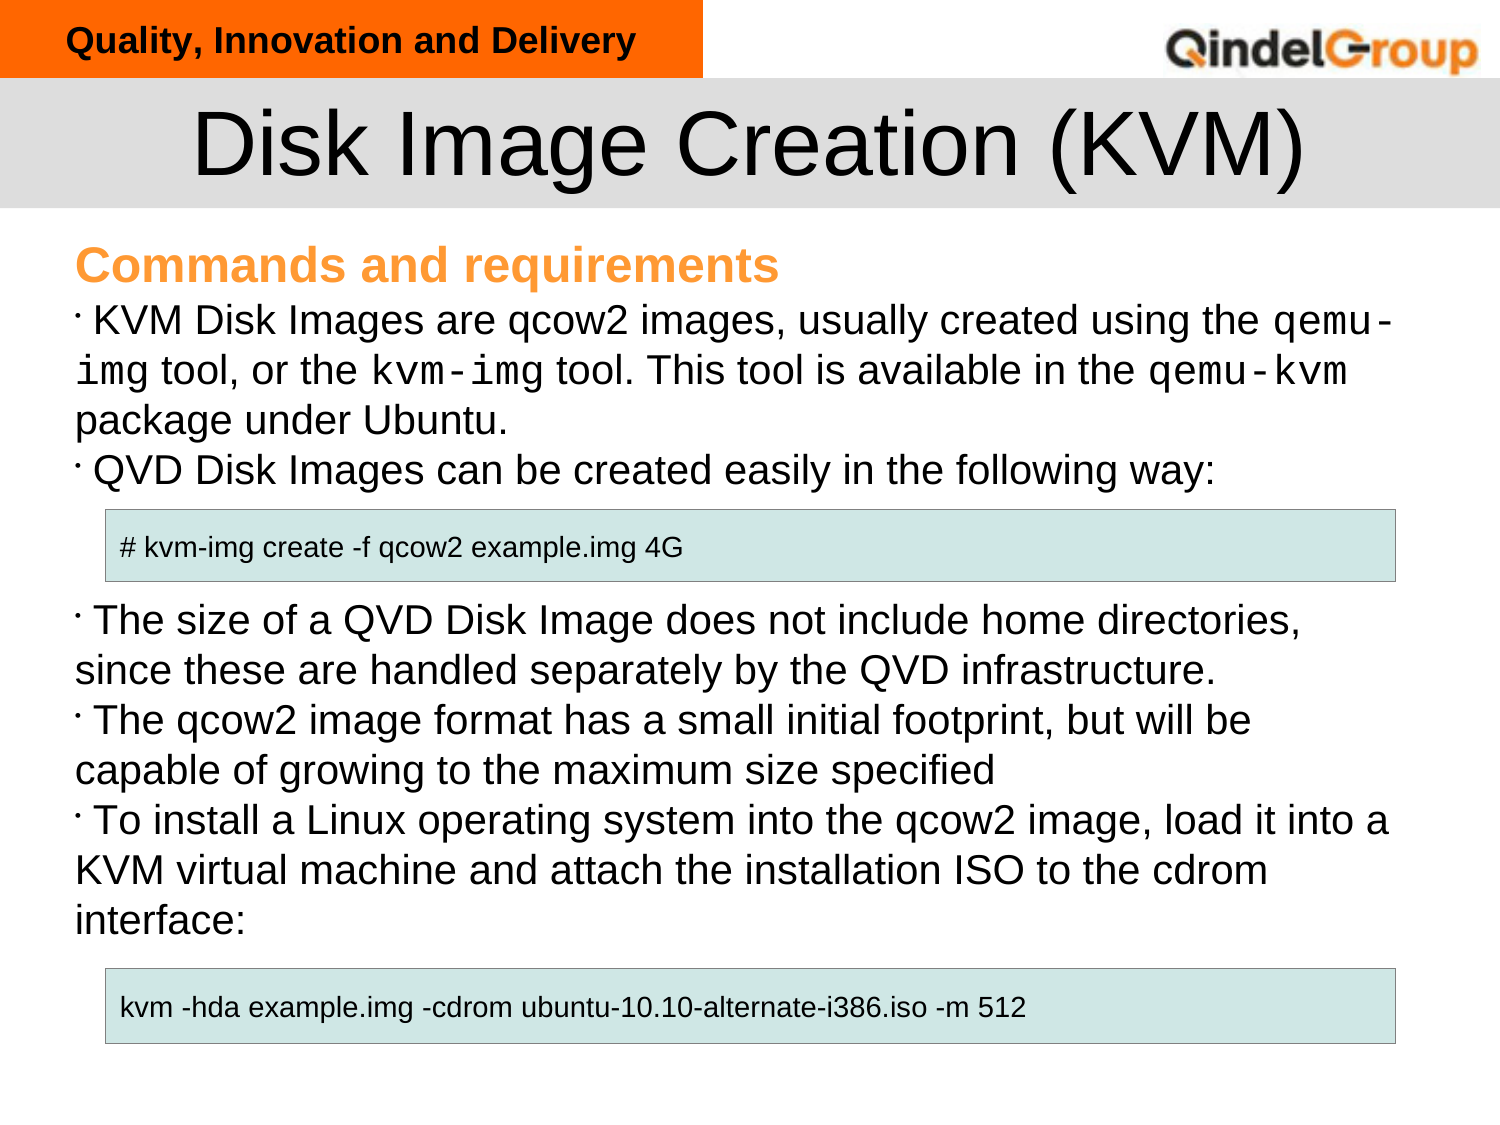

# Disk Image Creation (KVM)
Commands and requirements
 KVM Disk Images are qcow2 images, usually created using the qemu-img tool, or the kvm-img tool. This tool is available in the qemu-kvm package under Ubuntu.
 QVD Disk Images can be created easily in the following way:
 The size of a QVD Disk Image does not include home directories, since these are handled separately by the QVD infrastructure.
 The qcow2 image format has a small initial footprint, but will be capable of growing to the maximum size specified
 To install a Linux operating system into the qcow2 image, load it into a KVM virtual machine and attach the installation ISO to the cdrom interface:
# kvm-img create -f qcow2 example.img 4G
kvm -hda example.img -cdrom ubuntu-10.10-alternate-i386.iso -m 512